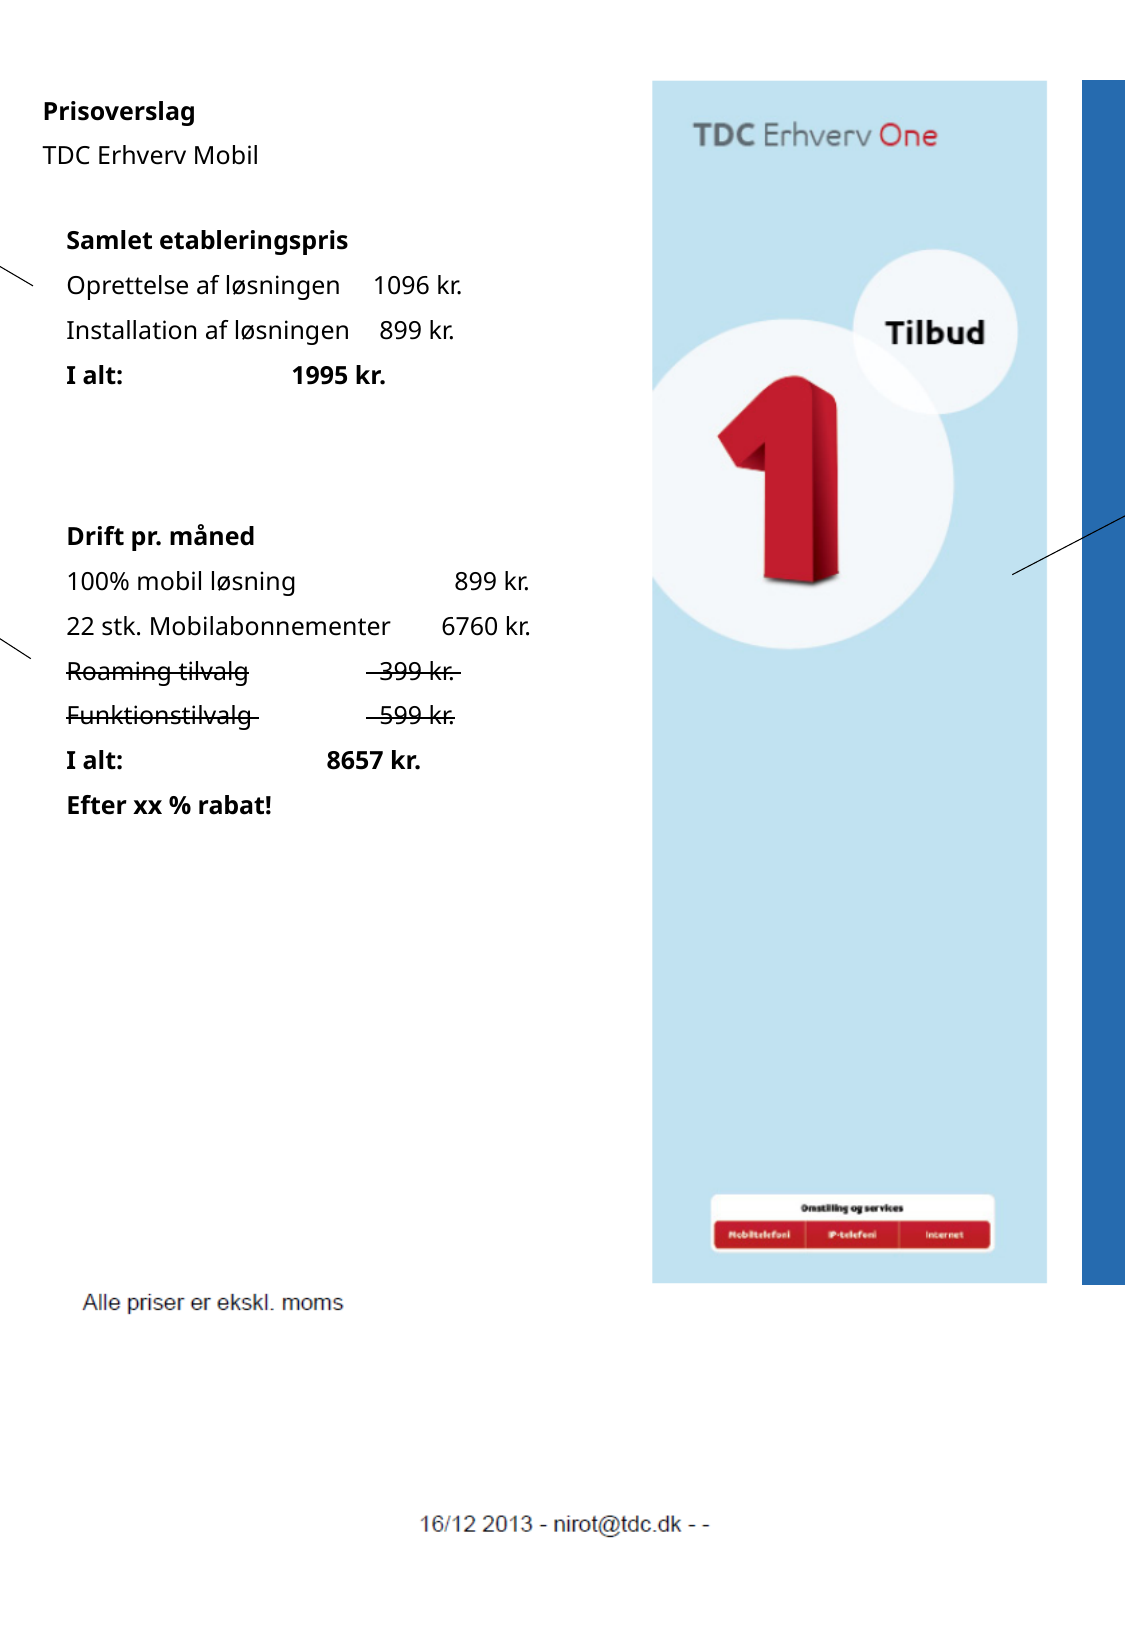

Prisoverslag
TDC Erhverv Mobil
Grafik
Samlet etableringspris
Oprettelse af løsningen 	 1096 kr.
Installation af løsningen	 899 kr.
I alt:			1995 kr.
Sammen-regning af etableringspris
Møde booket med Gitte B. og Ditte D. 9. januar
Drift pr. måned
100% mobil løsning		 899 kr.
22 stk. Mobilabonnementer	6760 kr.
Roaming tilvalg		 399 kr.
Funktionstilvalg 		 599 kr.
I alt:		 8657 kr.
Efter xx % rabat!
Sammen-regning af drift pr. måned
Vi skal huske, at det ikke er alle vores produkter der er rabat berettiget, hvorfor kommunikationen her er vigtig. Kunden vil ikke kunne tage brutto beløb og fra regne rabat på fx 27 % og få netto prisen.
Tilføj titel i sidehoved / sidefod